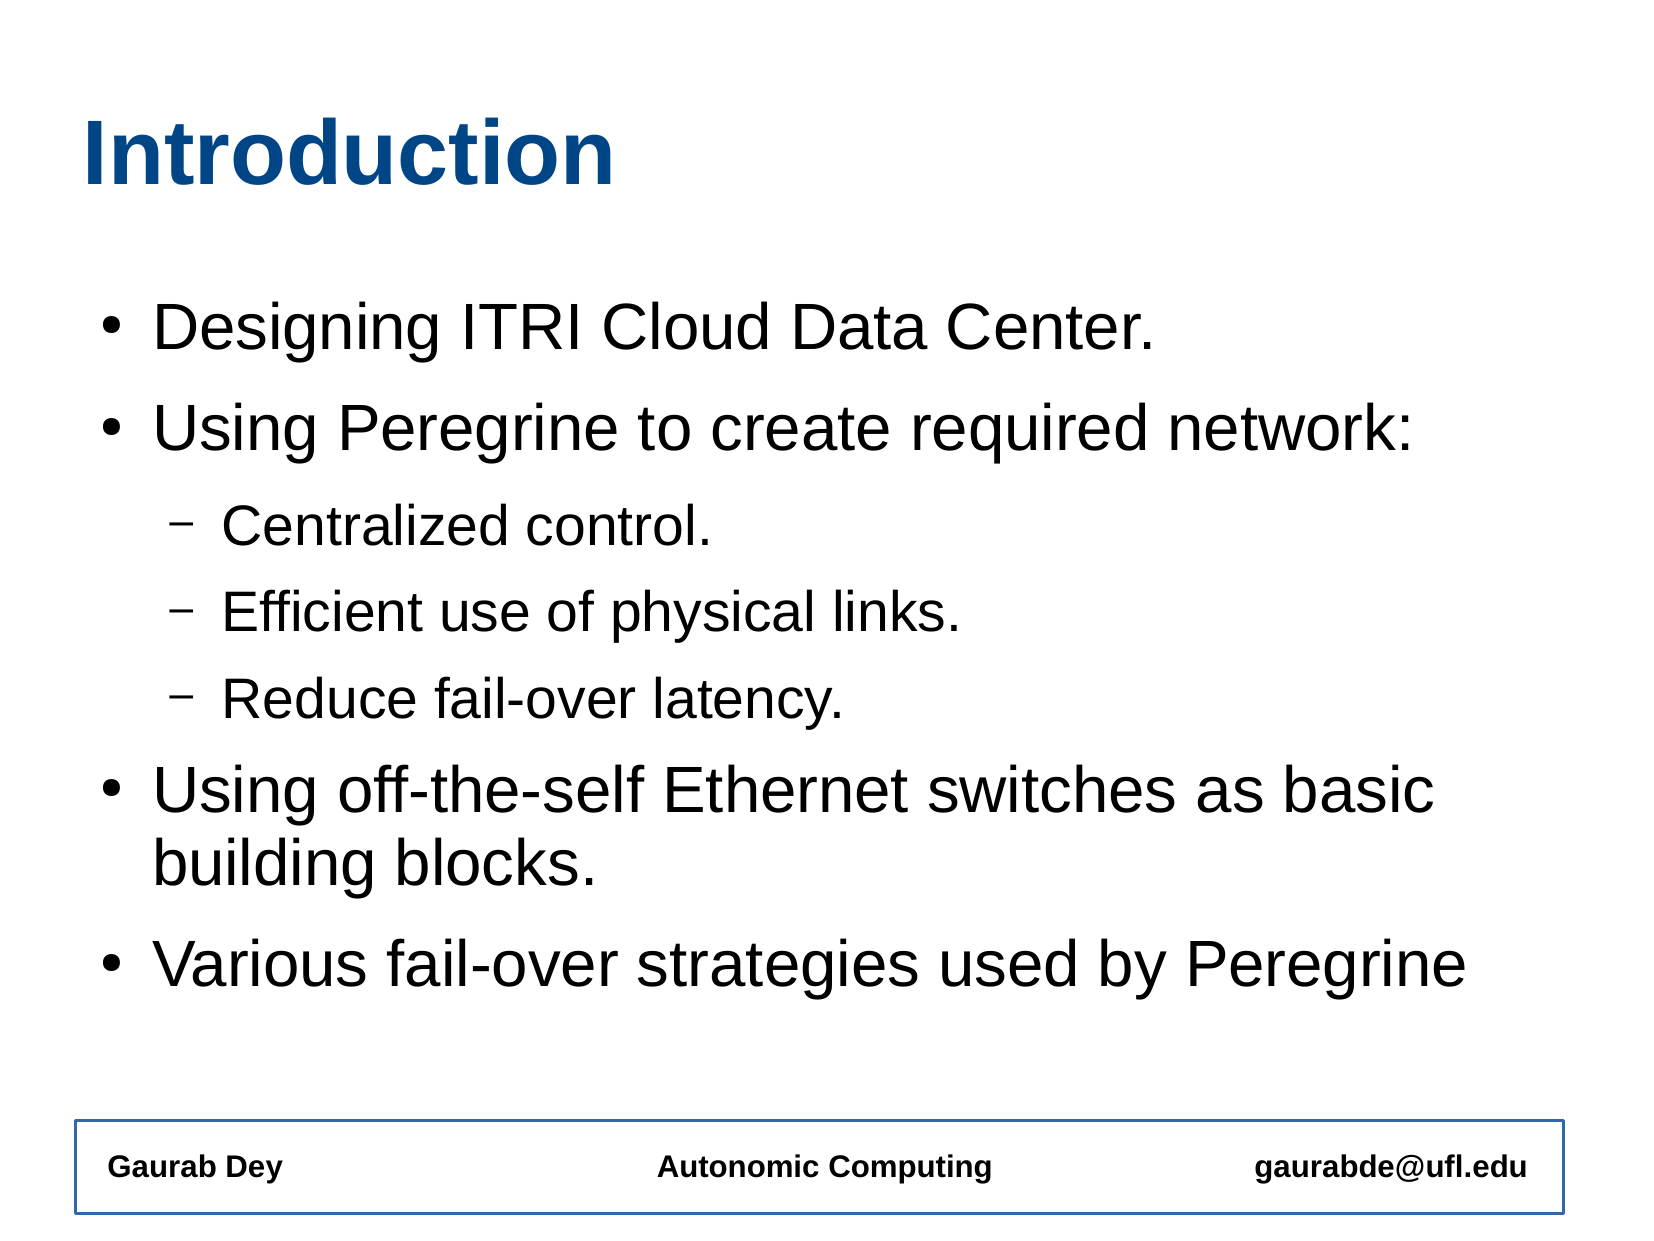

# Introduction
Designing ITRI Cloud Data Center.
Using Peregrine to create required network:
Centralized control.
Efficient use of physical links.
Reduce fail-over latency.
Using off-the-self Ethernet switches as basic building blocks.
Various fail-over strategies used by Peregrine
Gaurab Dey Autonomic Computing gaurabde@ufl.edu